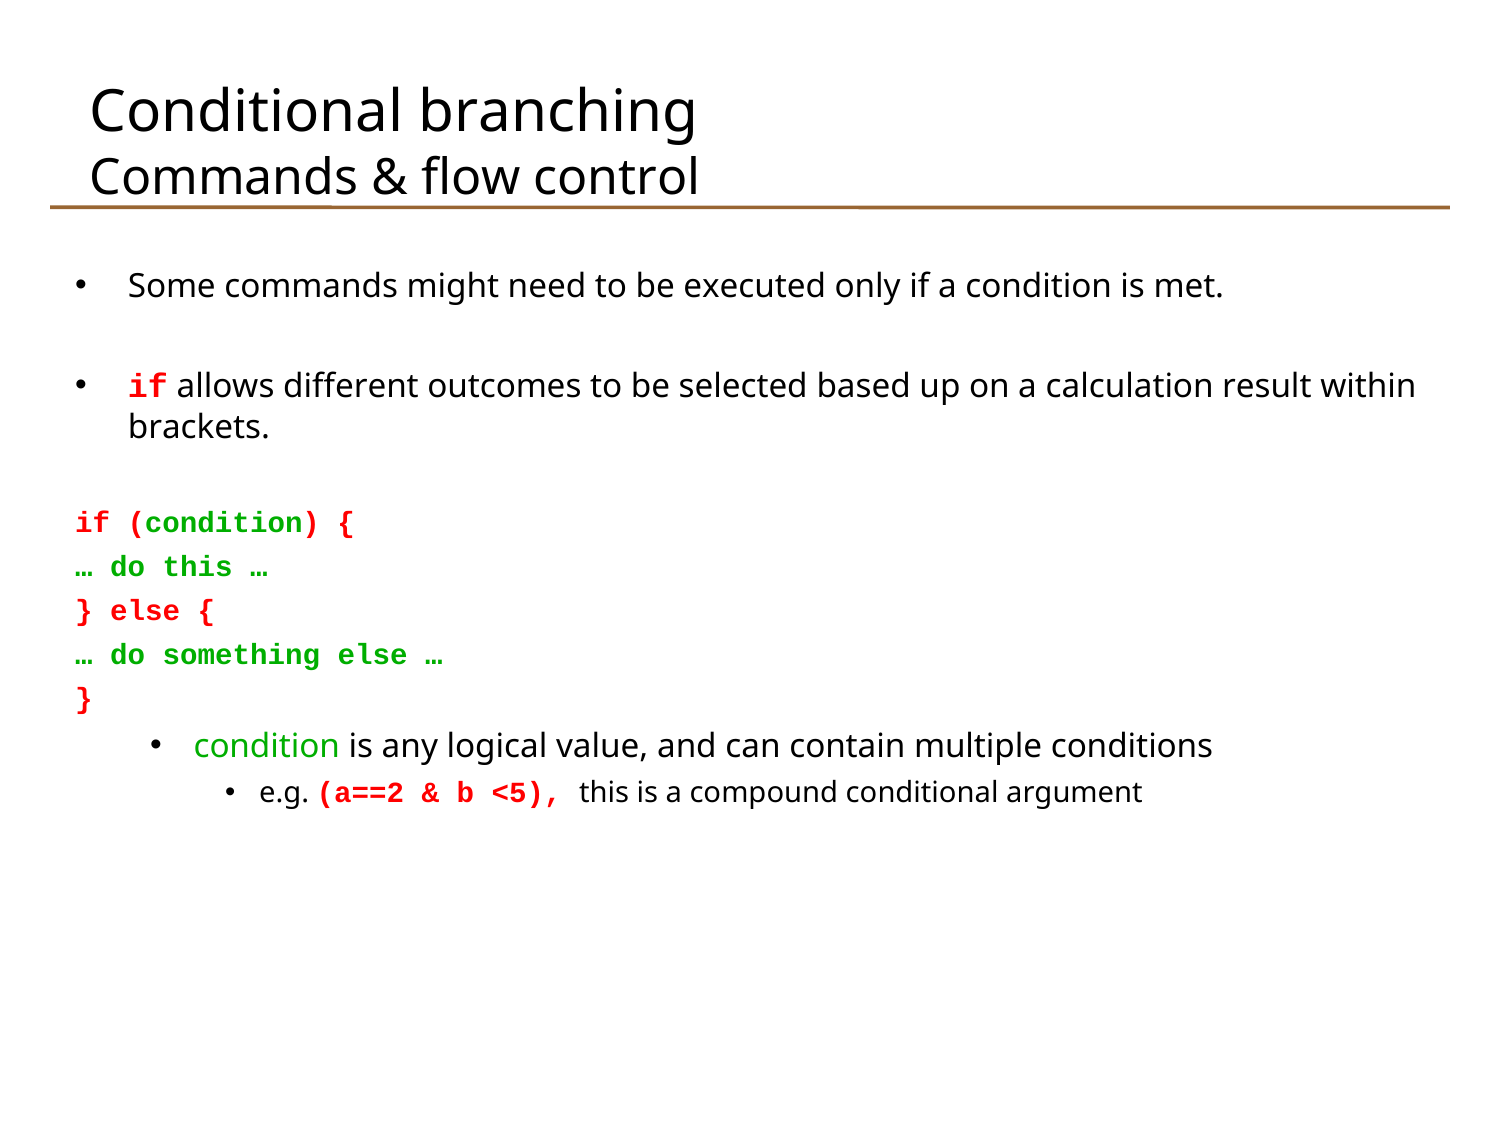

Conditional branching
Commands & flow control
Some commands might need to be executed only if a condition is met.
if allows different outcomes to be selected based up on a calculation result within brackets.
if (condition) {
… do this …
} else {
… do something else …
}
condition is any logical value, and can contain multiple conditions
e.g. (a==2 & b <5), this is a compound conditional argument